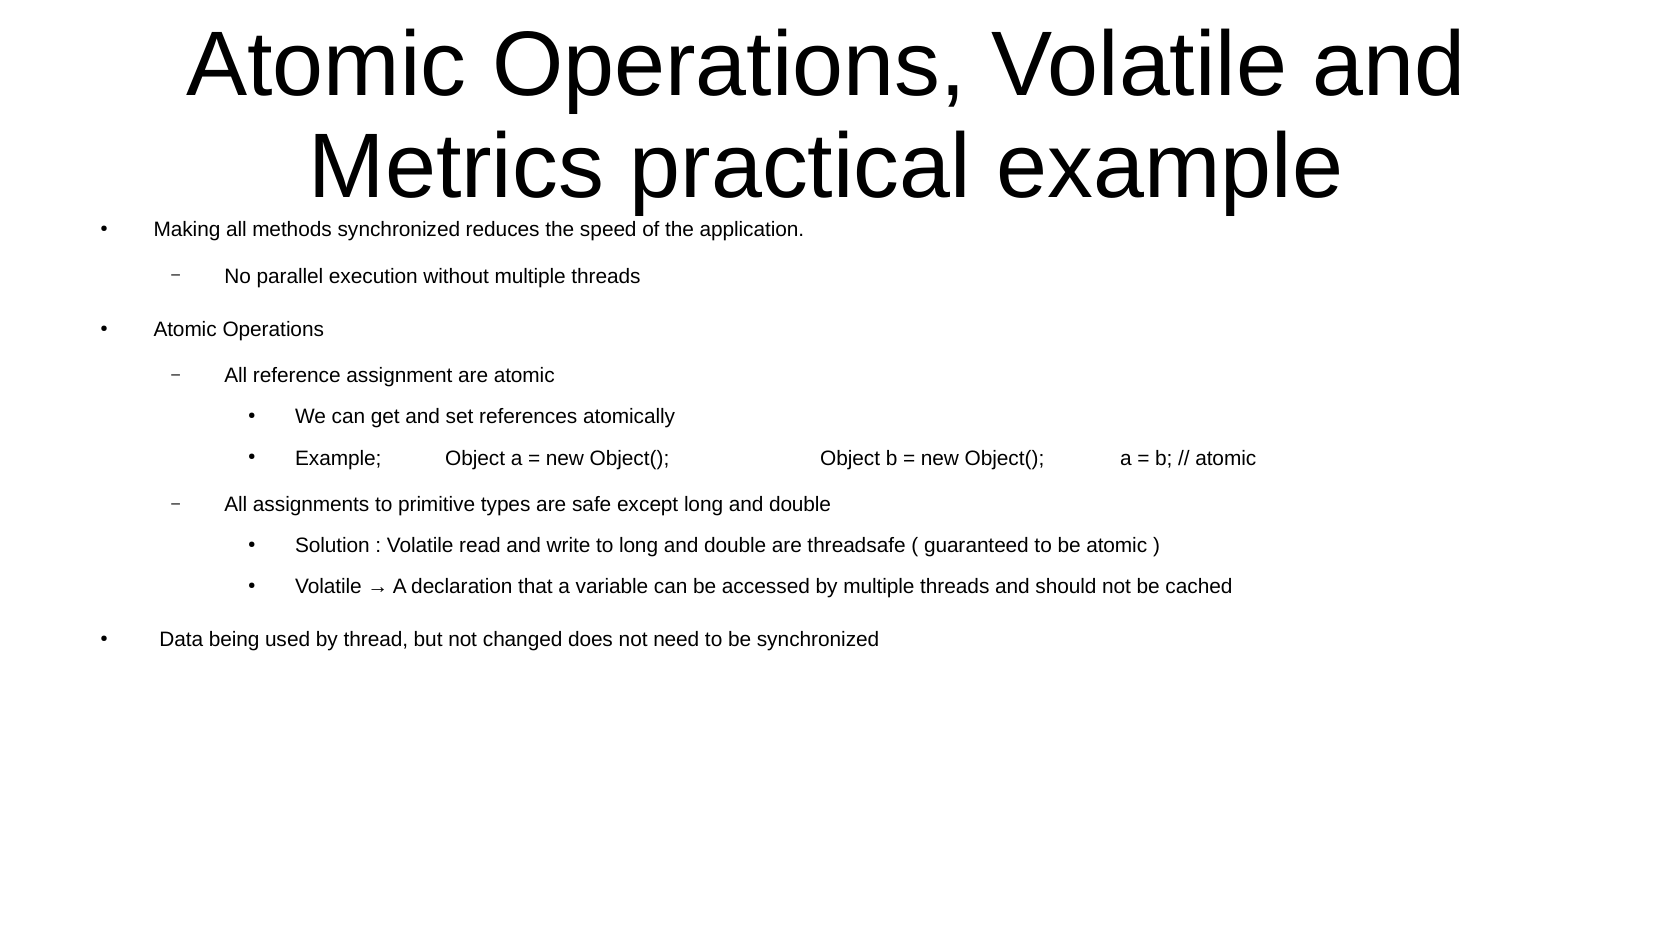

# Atomic Operations, Volatile and Metrics practical example
Making all methods synchronized reduces the speed of the application.
No parallel execution without multiple threads
Atomic Operations
All reference assignment are atomic
We can get and set references atomically
Example;	Object a = new Object(); 		Object b = new Object();		a = b; // atomic
All assignments to primitive types are safe except long and double
Solution : Volatile read and write to long and double are threadsafe ( guaranteed to be atomic )
Volatile → A declaration that a variable can be accessed by multiple threads and should not be cached
 Data being used by thread, but not changed does not need to be synchronized